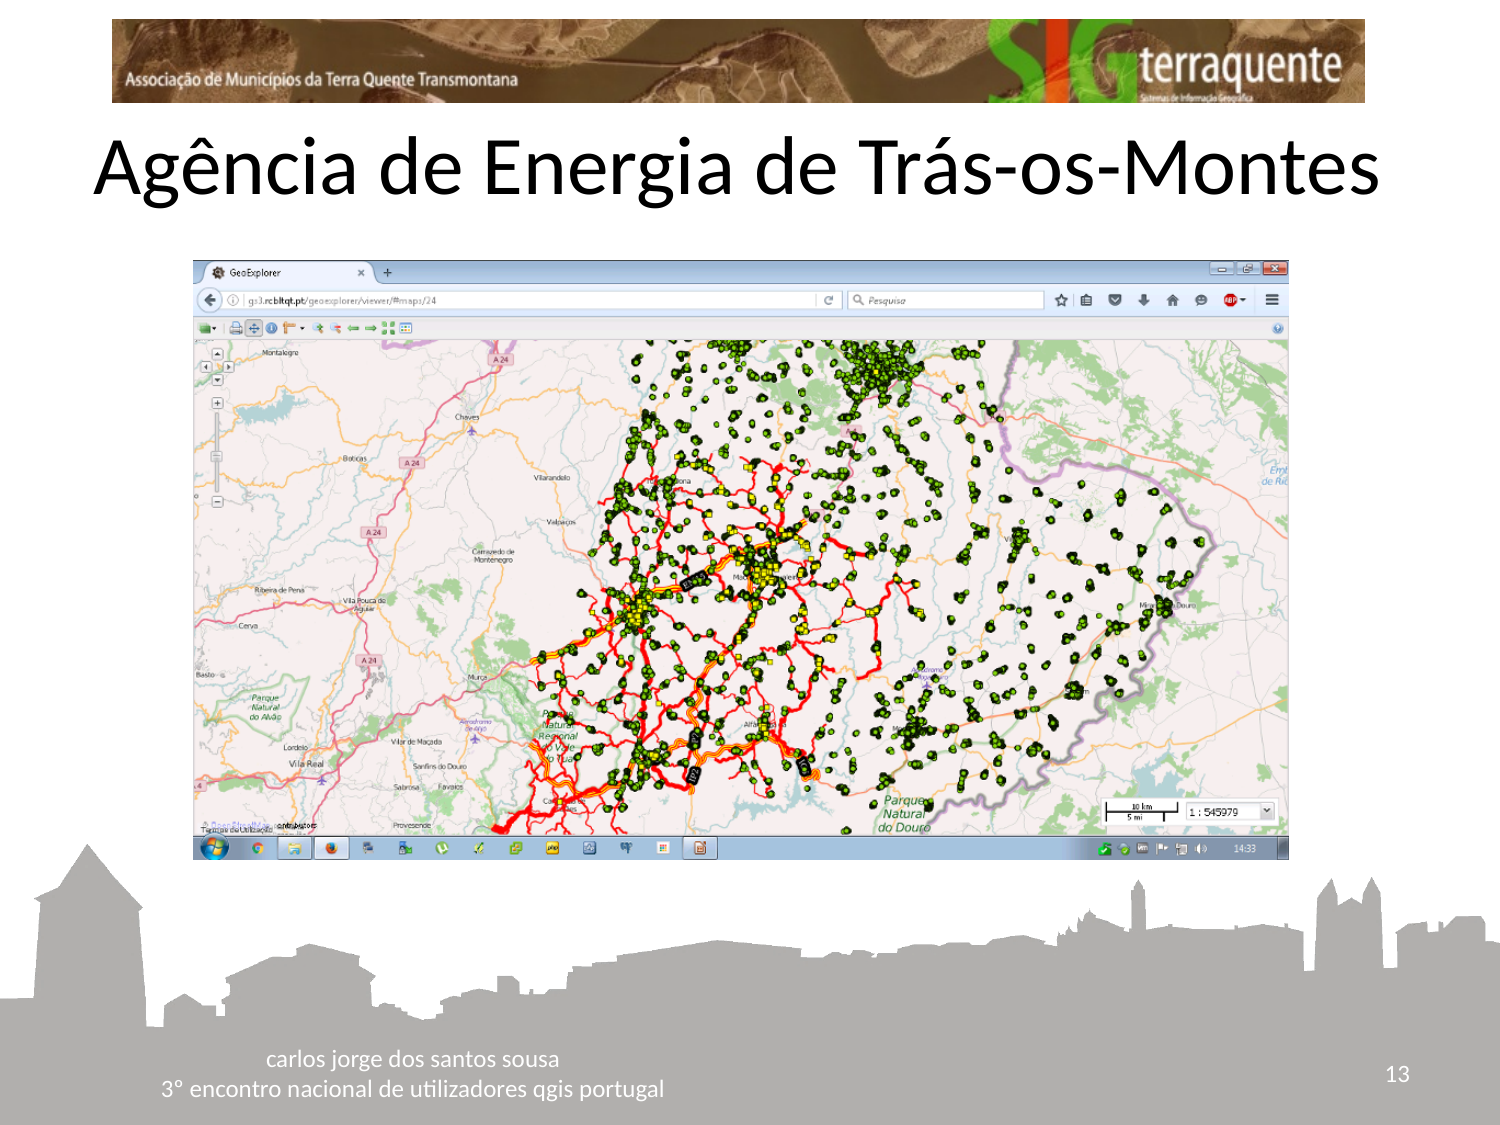

# Agência de Energia de Trás-os-Montes
carlos jorge dos santos sousa
3º encontro nacional de utilizadores qgis portugal